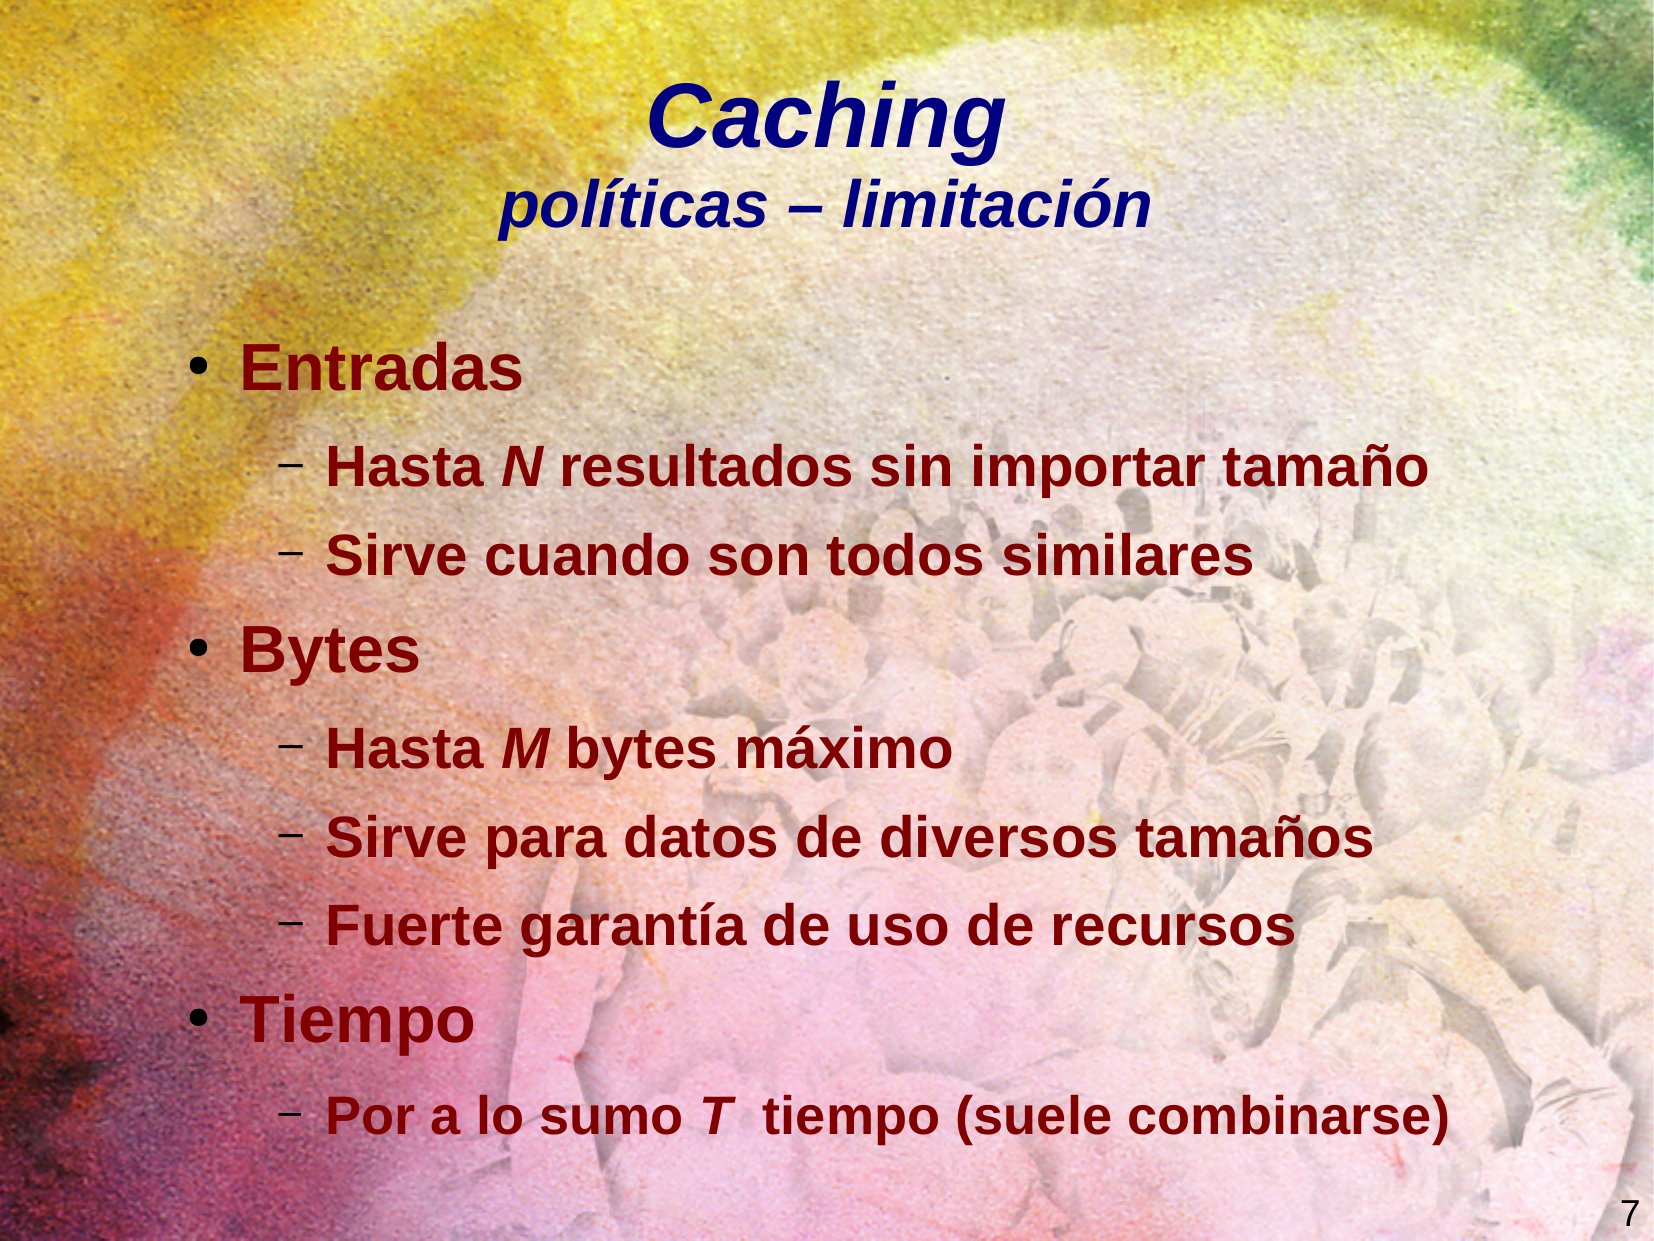

# Caching políticas – limitación
Entradas
Hasta N resultados sin importar tamaño
Sirve cuando son todos similares
Bytes
Hasta M bytes máximo
Sirve para datos de diversos tamaños
Fuerte garantía de uso de recursos
Tiempo
Por a lo sumo T tiempo (suele combinarse)
7